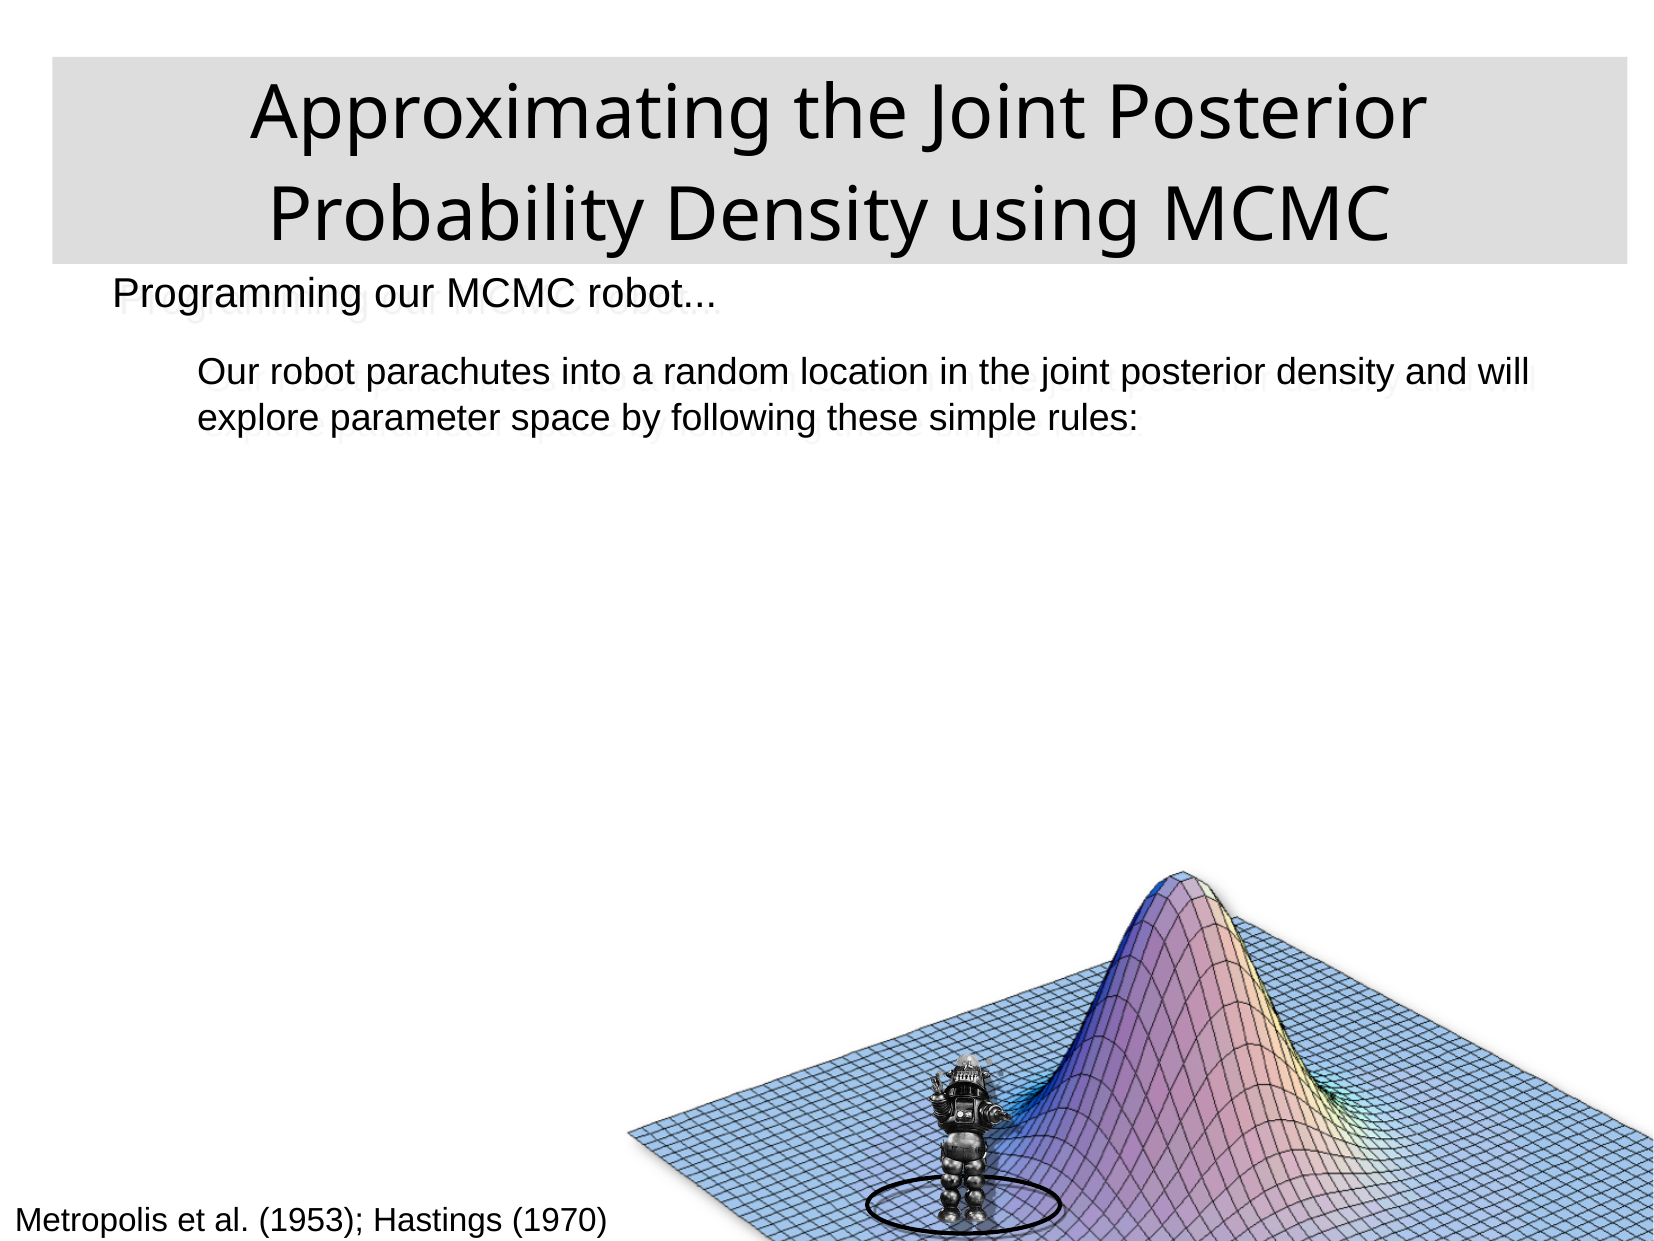

# Approximating the Joint Posterior Probability Density using MCMC
Programming our MCMC robot...
Our robot parachutes into a random location in the joint posterior density and will explore parameter space by following these simple rules:
Metropolis et al. (1953); Hastings (1970)
Metropolis et al. (1953); Hastings (1970)